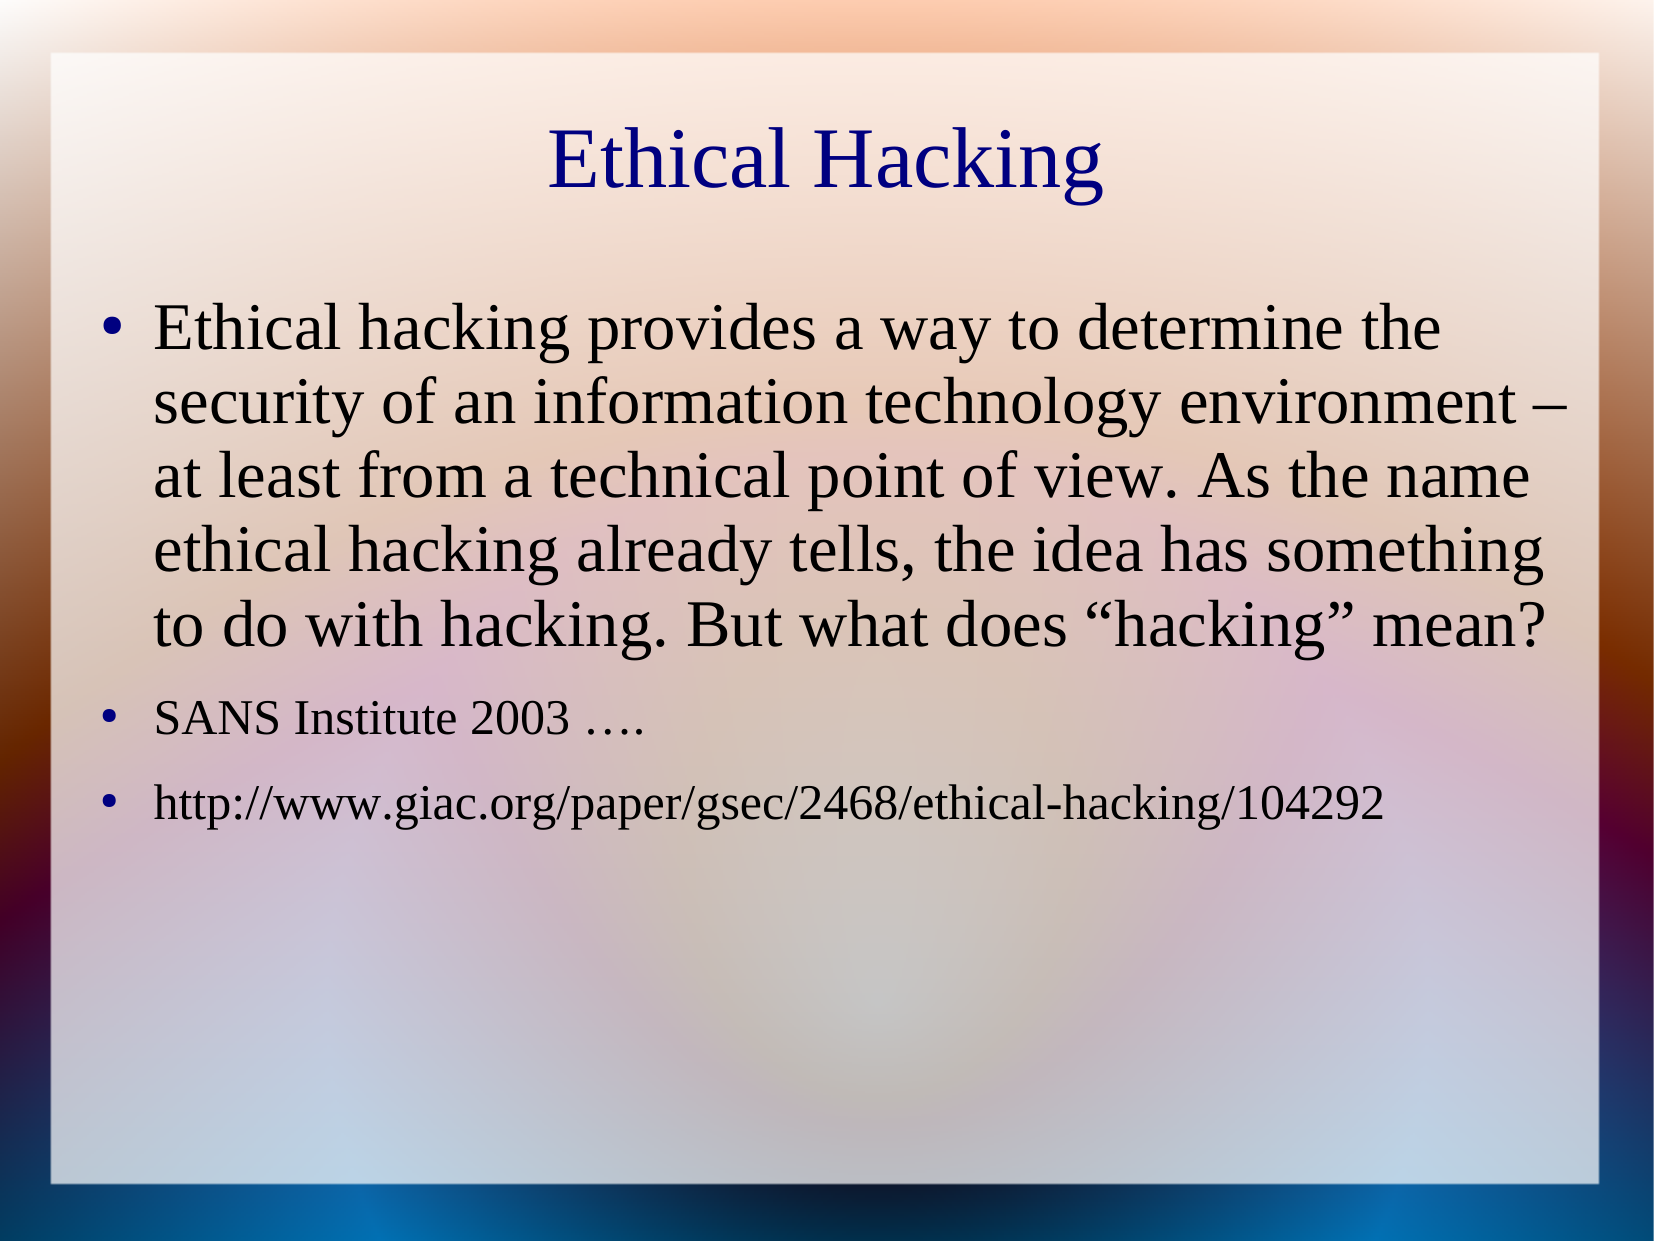

# Ethical Hacking
Ethical hacking provides a way to determine the security of an information technology environment – at least from a technical point of view. As the name ethical hacking already tells, the idea has something to do with hacking. But what does “hacking” mean?
SANS Institute 2003 ….
http://www.giac.org/paper/gsec/2468/ethical-hacking/104292